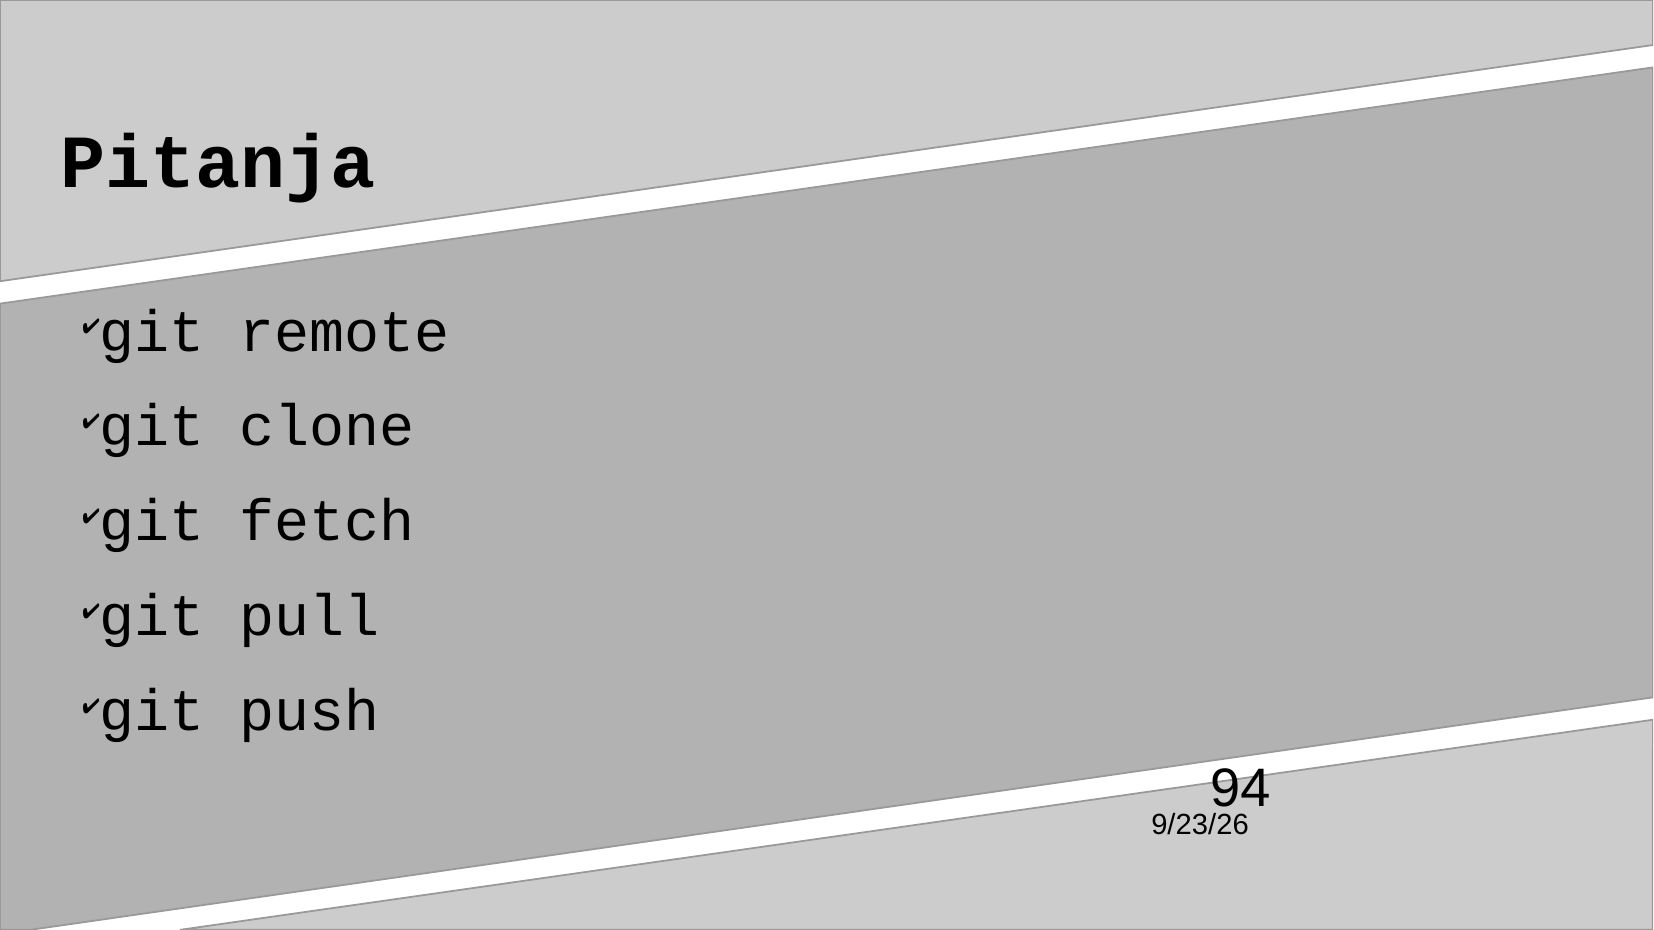

Pitanja
# git remote
git clone
git fetch
git pull
git push